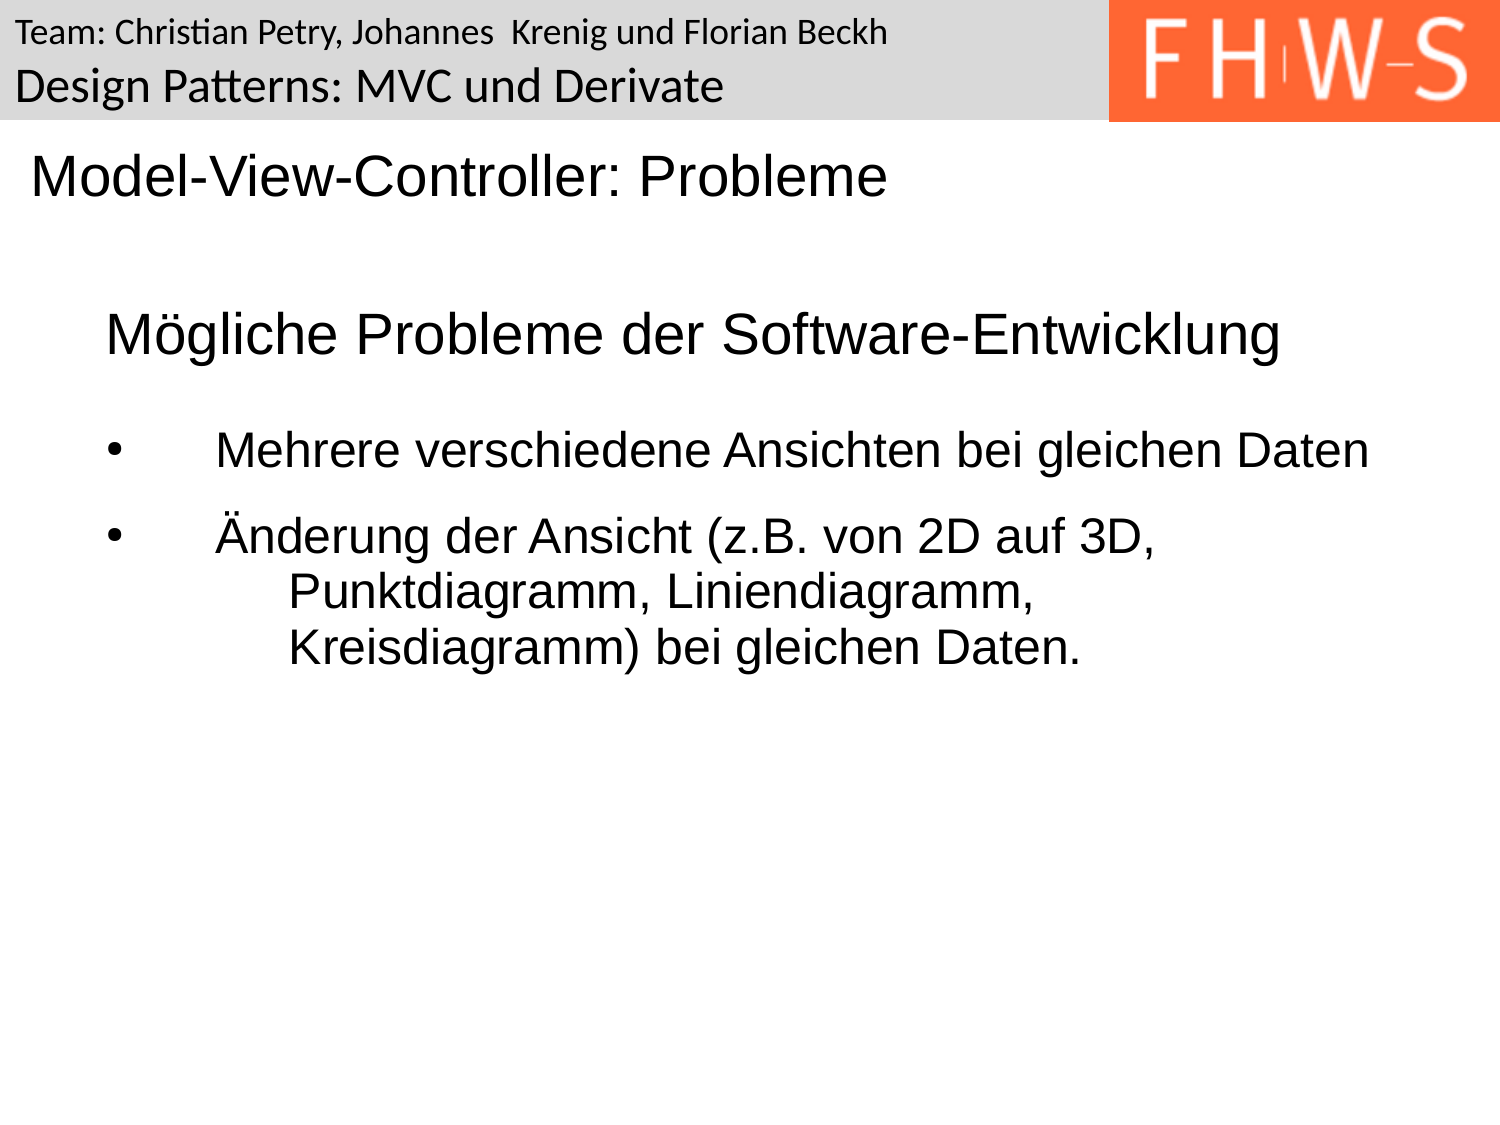

Model-View-Controller: Probleme
Mögliche Probleme der Software-Entwicklung
	Mehrere verschiedene Ansichten bei gleichen Daten
	Änderung der Ansicht (z.B. von 2D auf 3D, 						Punktdiagramm, Liniendiagramm, 							Kreisdiagramm) bei gleichen Daten.